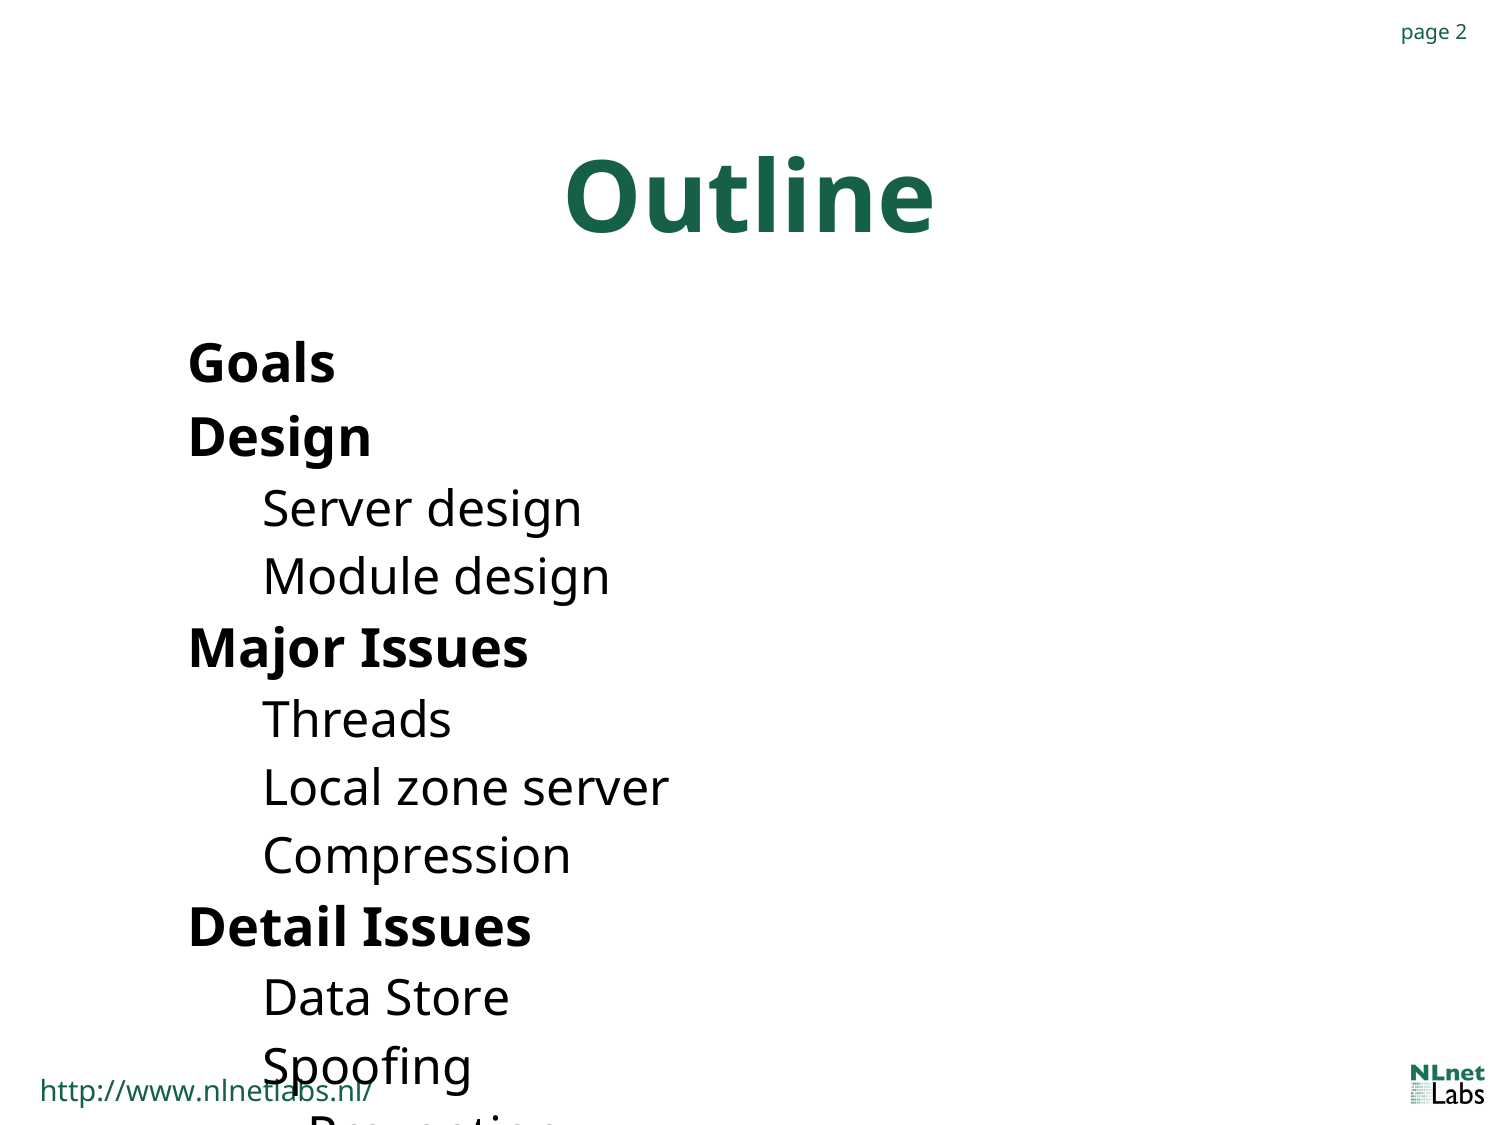

# Outline
Goals
Design
Server design
Module design
Major Issues
Threads
Local zone server
Compression
Detail Issues
Data Store
Spoofing Prevention
Overload Handling